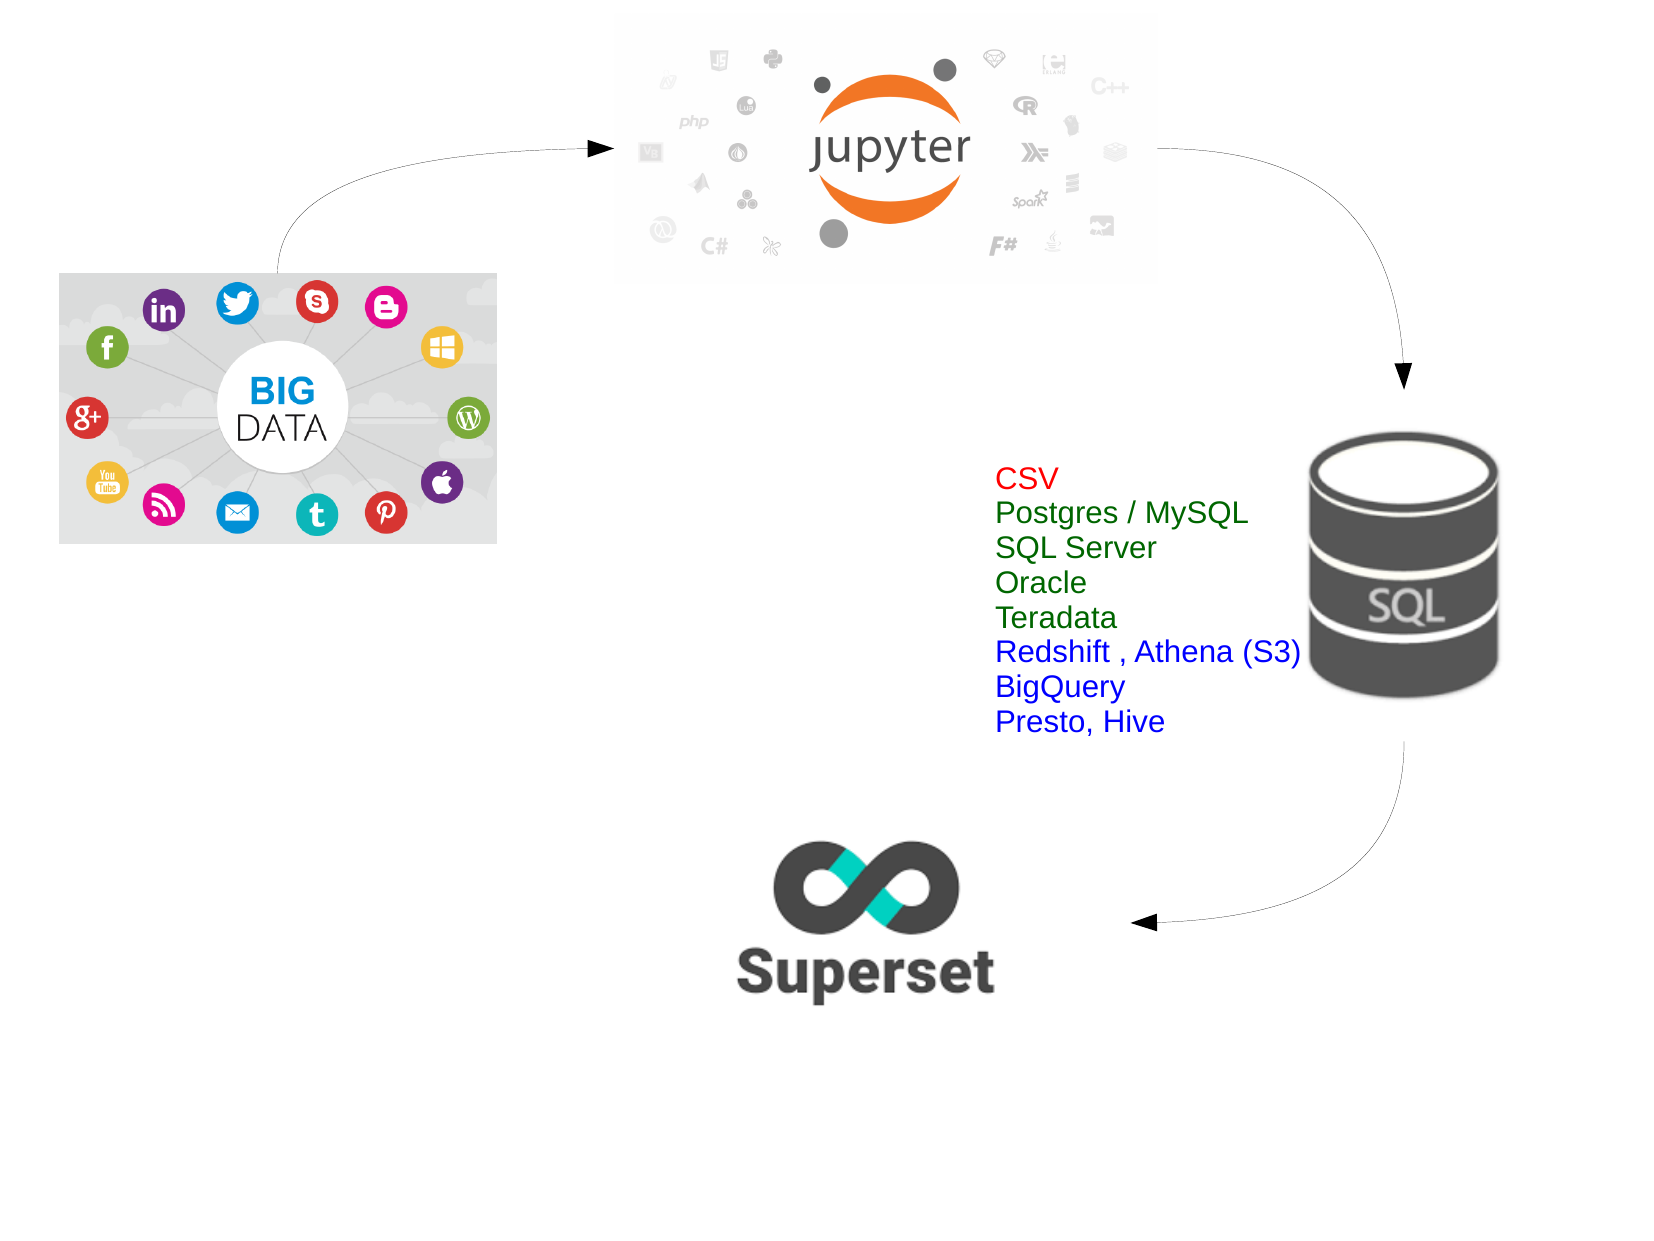

CSV
Postgres / MySQL
SQL Server
Oracle
Teradata
Redshift , Athena (S3)
BigQuery
Presto, Hive